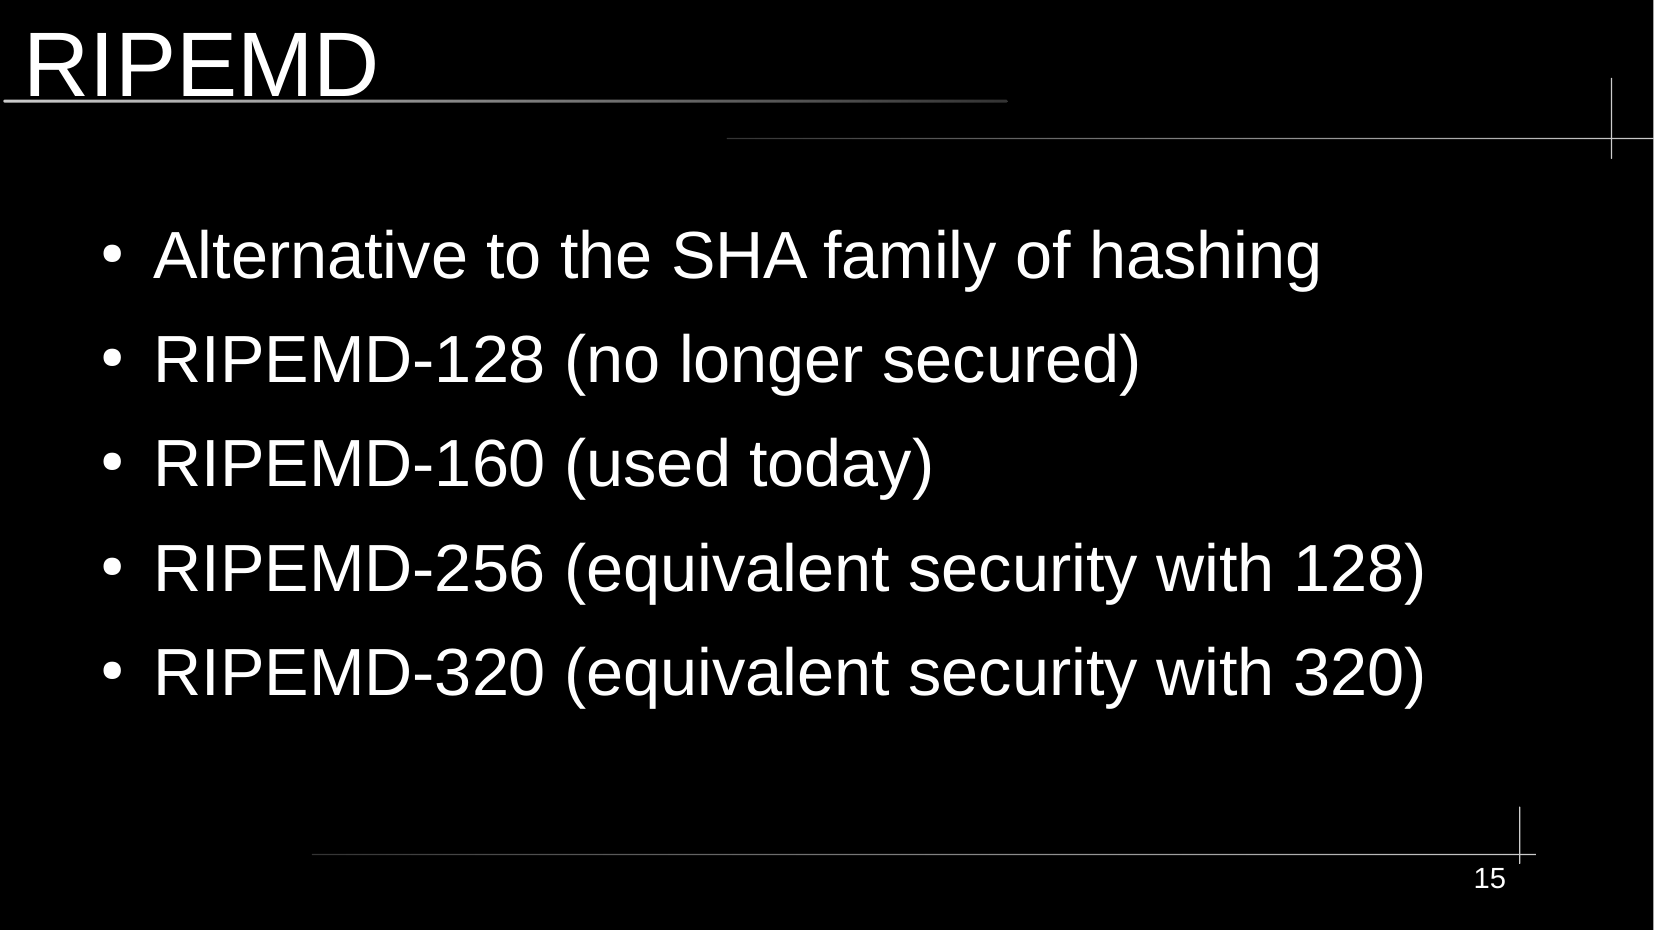

# RIPEMD
Alternative to the SHA family of hashing
RIPEMD-128 (no longer secured)
RIPEMD-160 (used today)
RIPEMD-256 (equivalent security with 128)
RIPEMD-320 (equivalent security with 320)
15